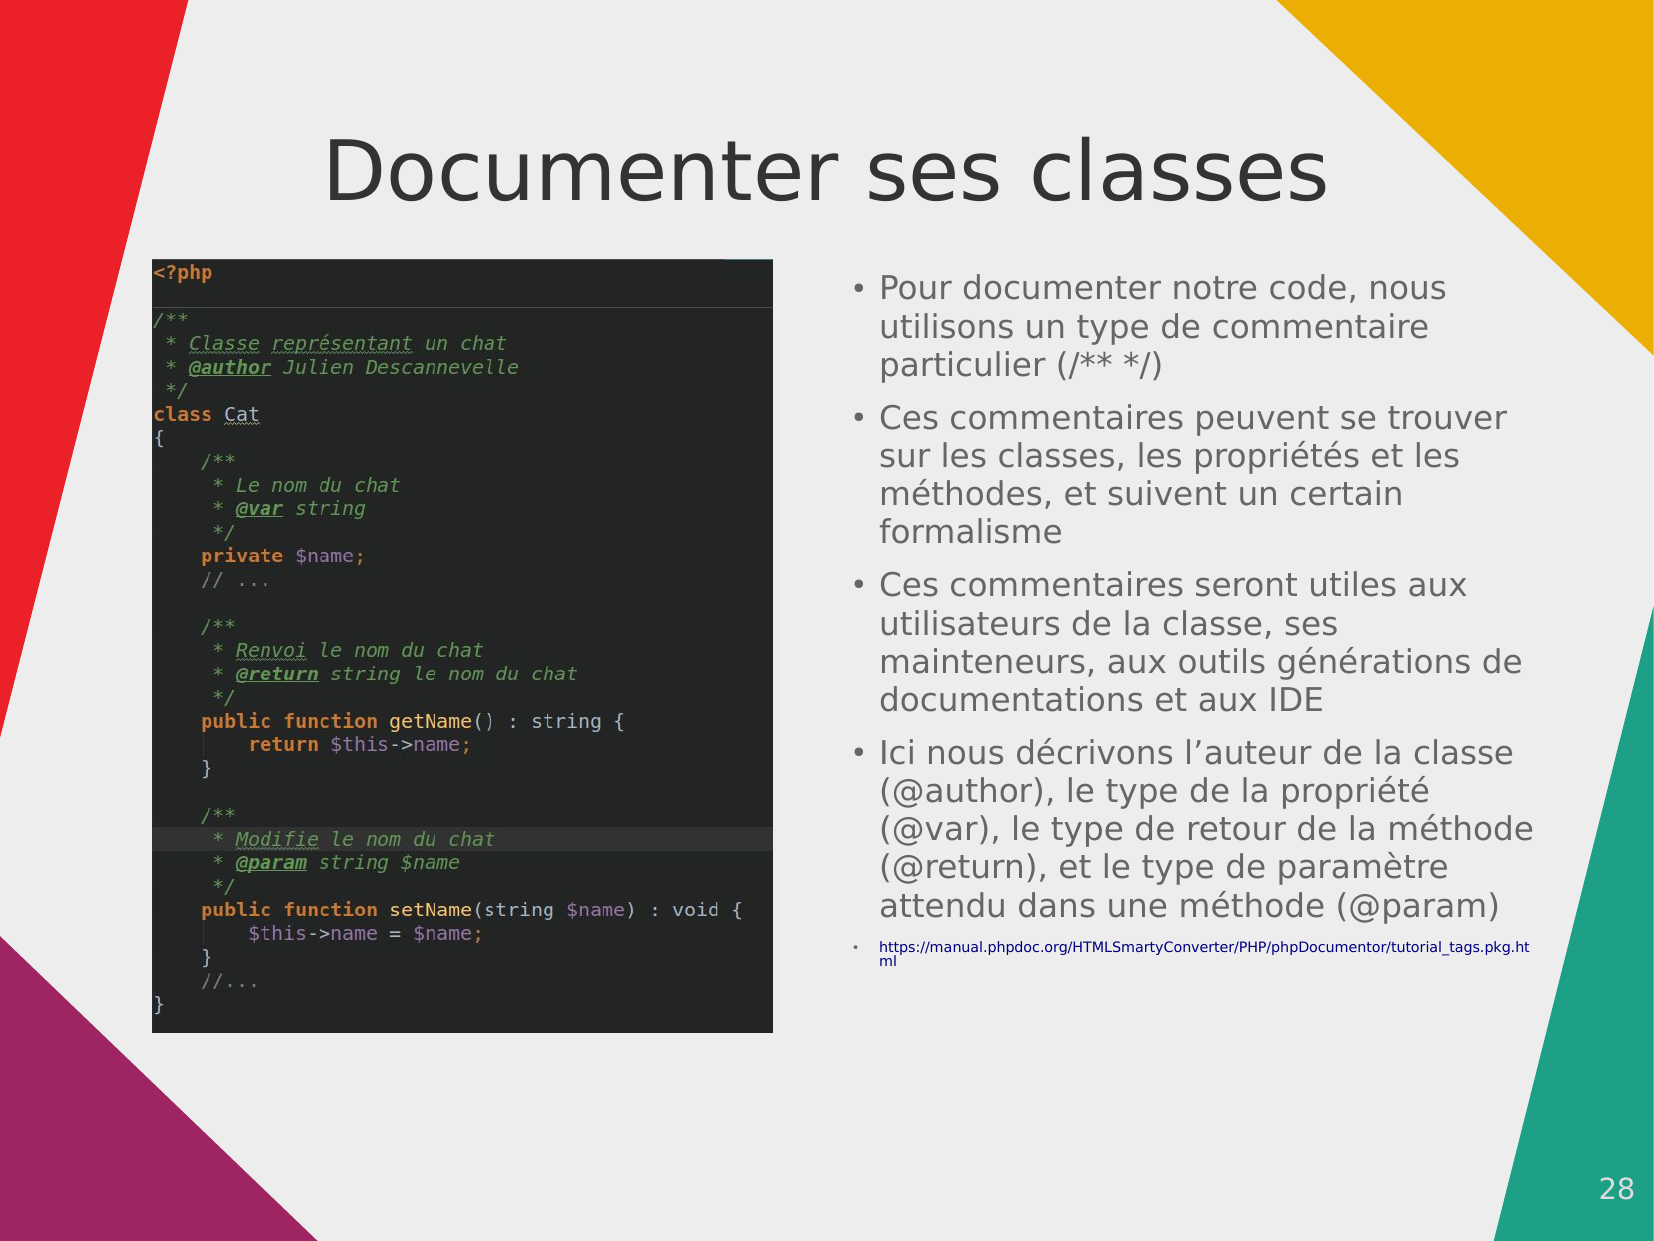

# Documenter ses classes
Pour documenter notre code, nous utilisons un type de commentaire particulier (/** */)
Ces commentaires peuvent se trouver sur les classes, les propriétés et les méthodes, et suivent un certain formalisme
Ces commentaires seront utiles aux utilisateurs de la classe, ses mainteneurs, aux outils générations de documentations et aux IDE
Ici nous décrivons l’auteur de la classe (@author), le type de la propriété (@var), le type de retour de la méthode (@return), et le type de paramètre attendu dans une méthode (@param)
https://manual.phpdoc.org/HTMLSmartyConverter/PHP/phpDocumentor/tutorial_tags.pkg.html
28